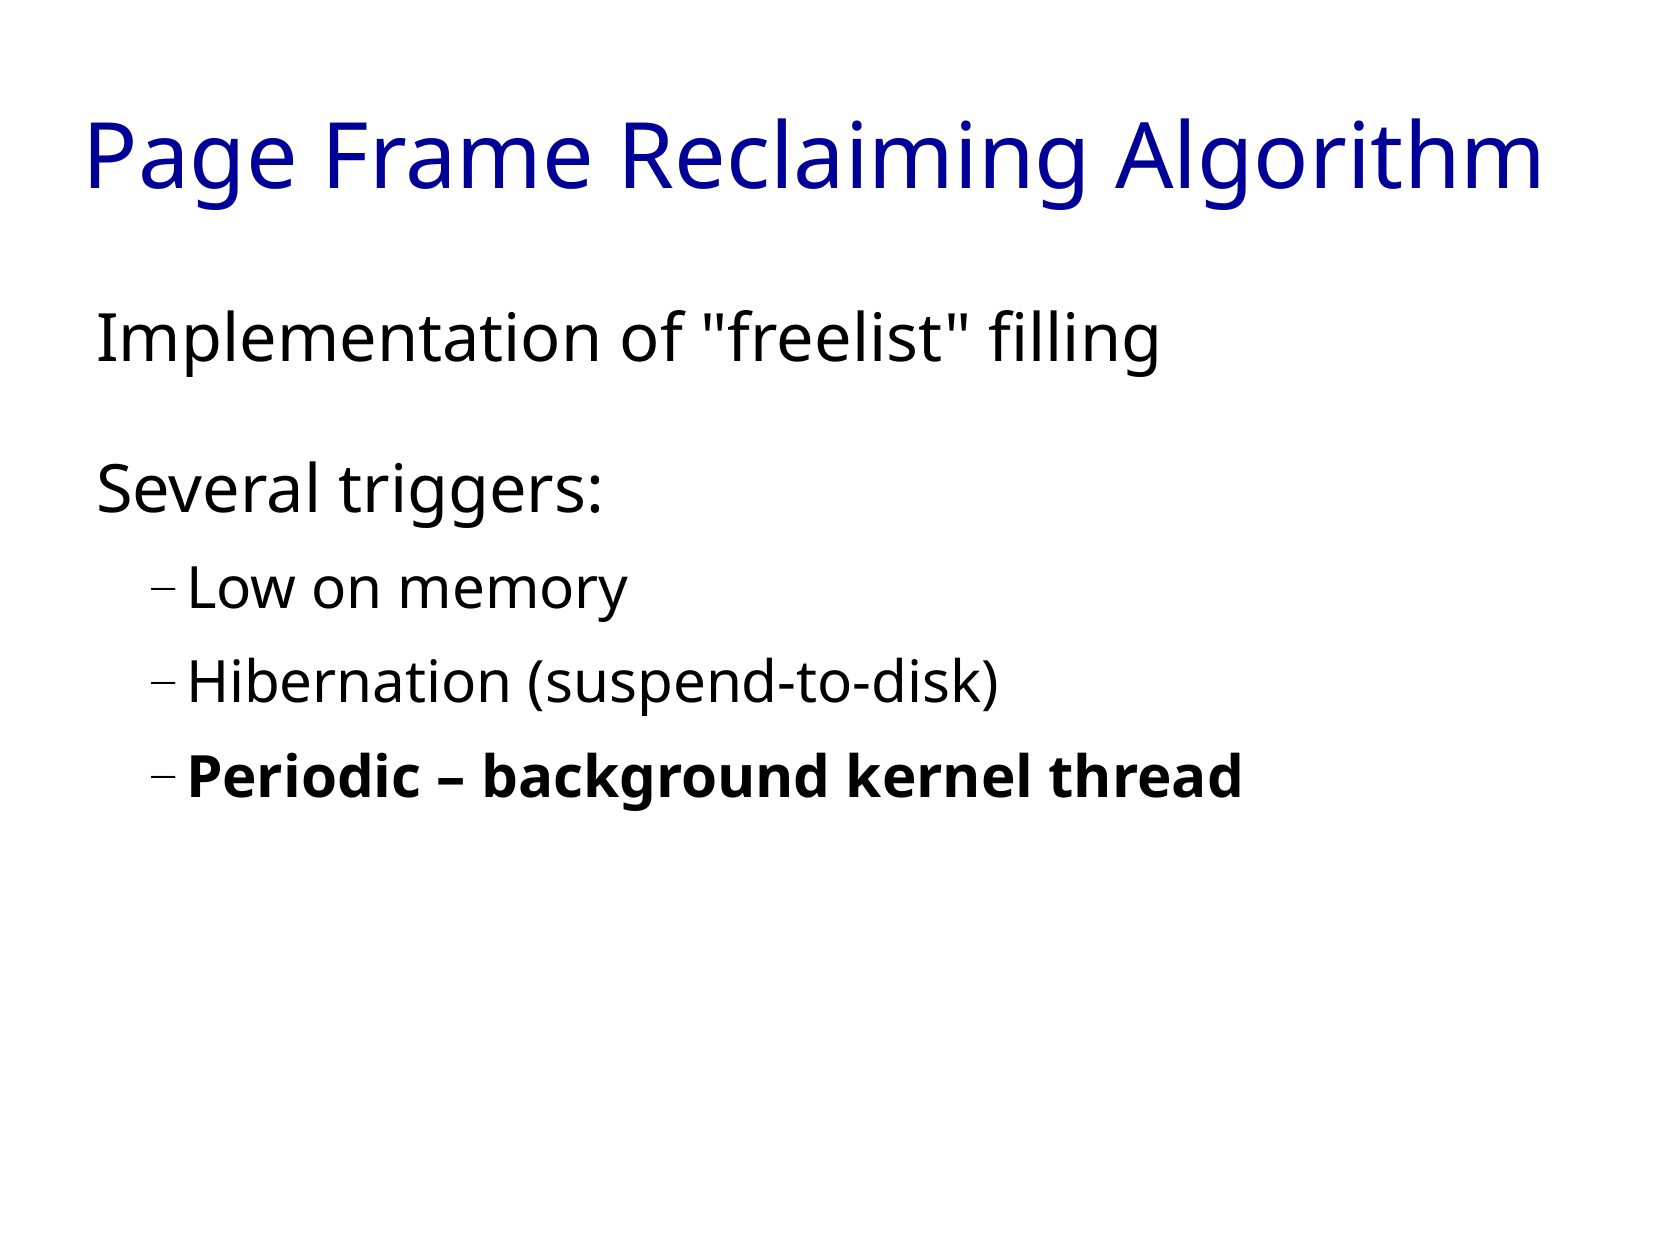

# Page Frame Reclaiming Algorithm
Implementation of "freelist" filling
Several triggers:
Low on memory
Hibernation (suspend-to-disk)
Periodic – background kernel thread